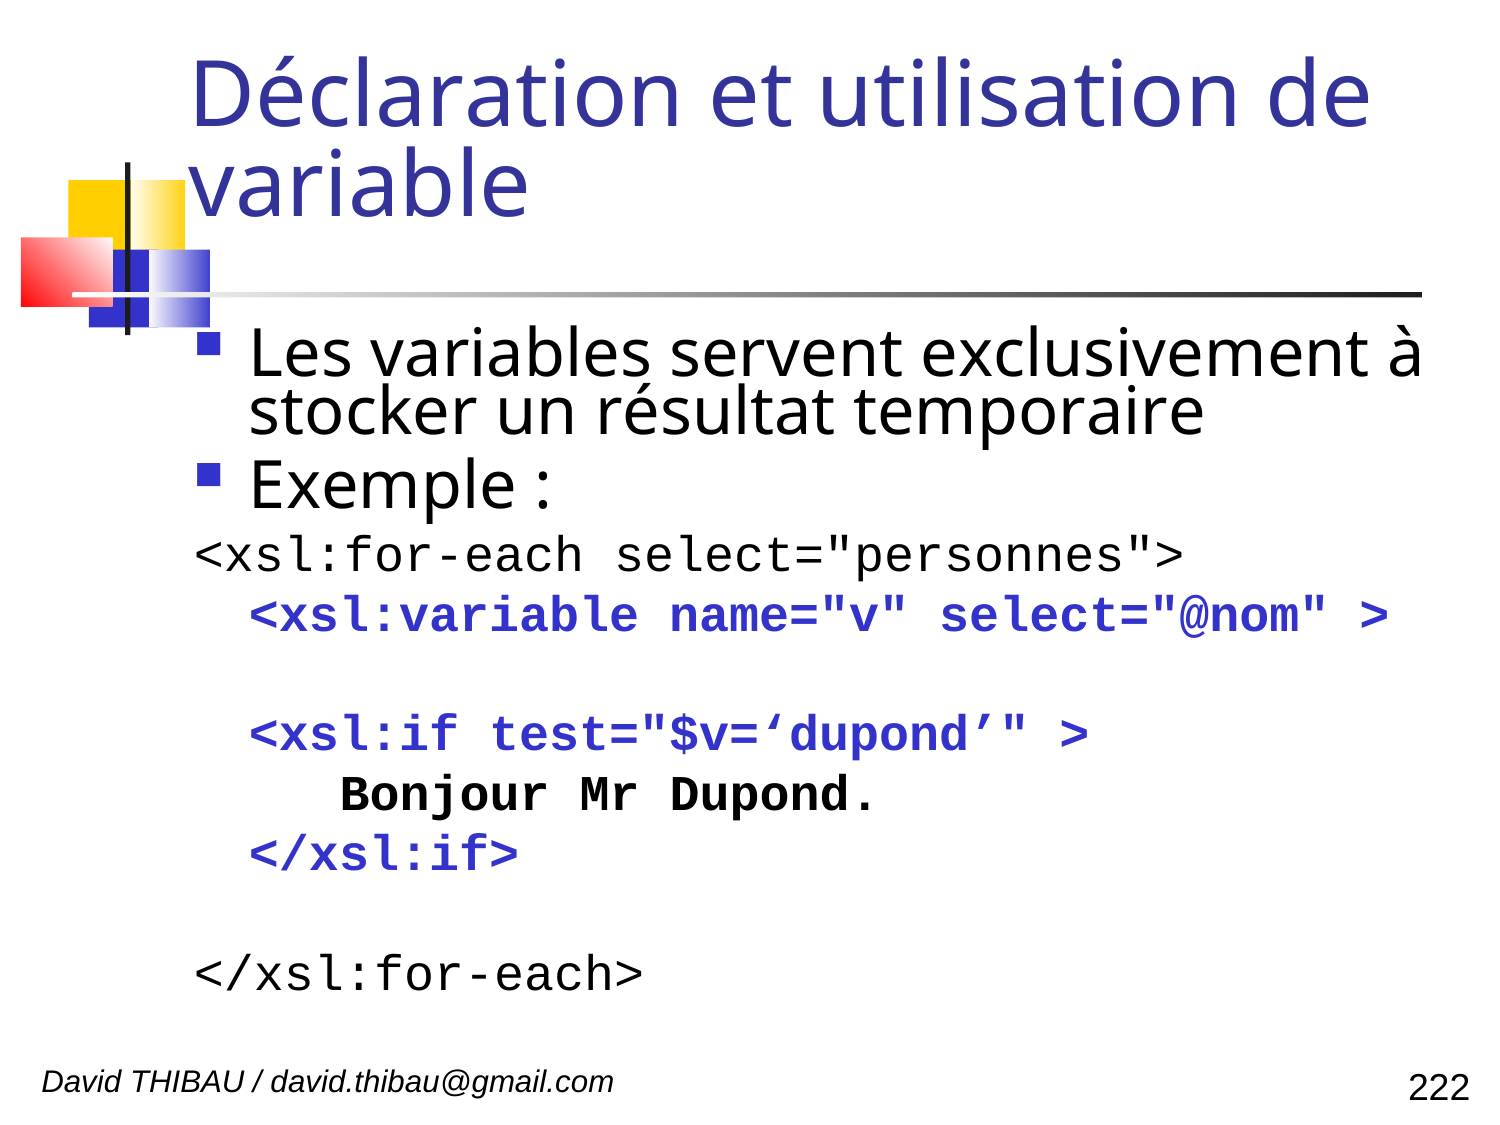

# Déclaration et utilisation de variable
Les variables servent exclusivement à stocker un résultat temporaire
Exemple :
<xsl:for-each select="personnes">
	<xsl:variable name="v" select="@nom" >
	<xsl:if test="$v=‘dupond’" >
			Bonjour Mr Dupond.
	</xsl:if>
</xsl:for-each>